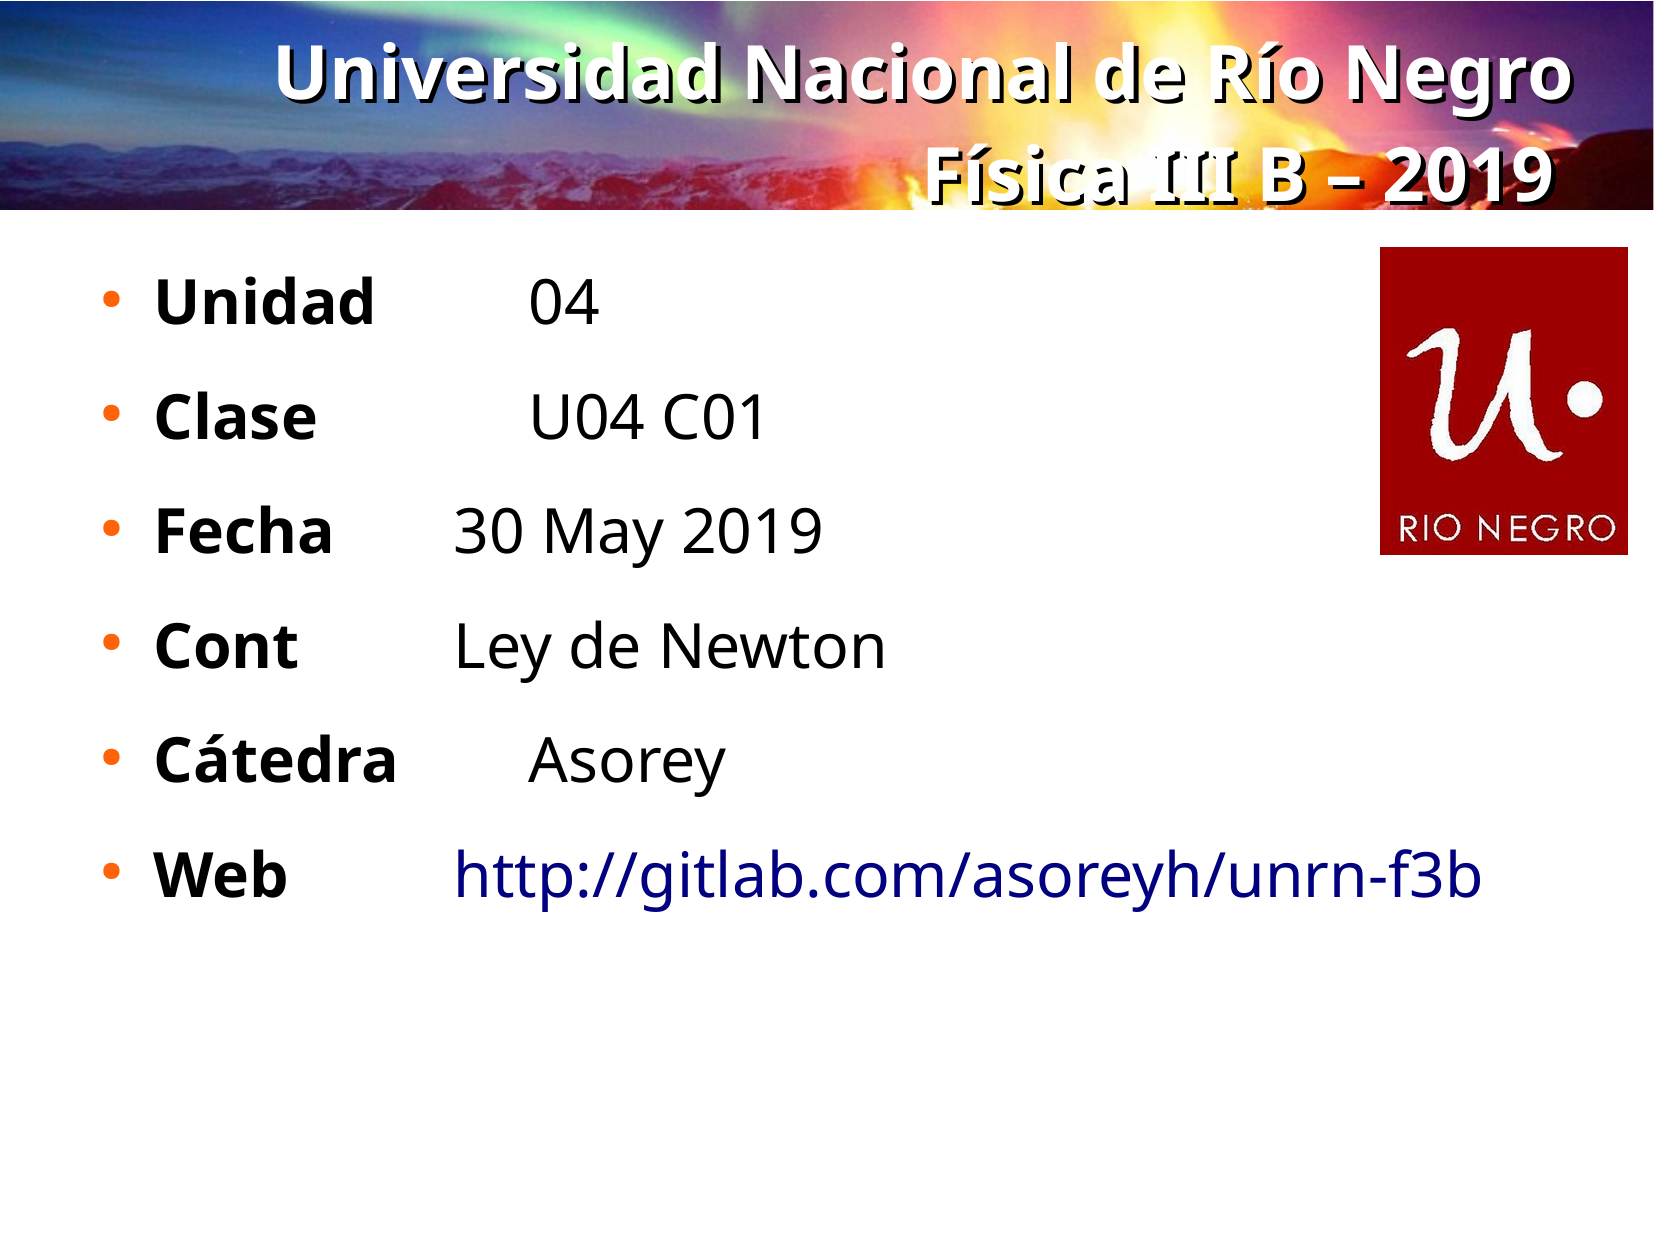

# Universidad Nacional de Río Negro Física III B – 2019
Unidad 		04
Clase			U04 C01
Fecha		30 May 2019
Cont			Ley de Newton
Cátedra		Asorey
Web			http://gitlab.com/asoreyh/unrn-f3b